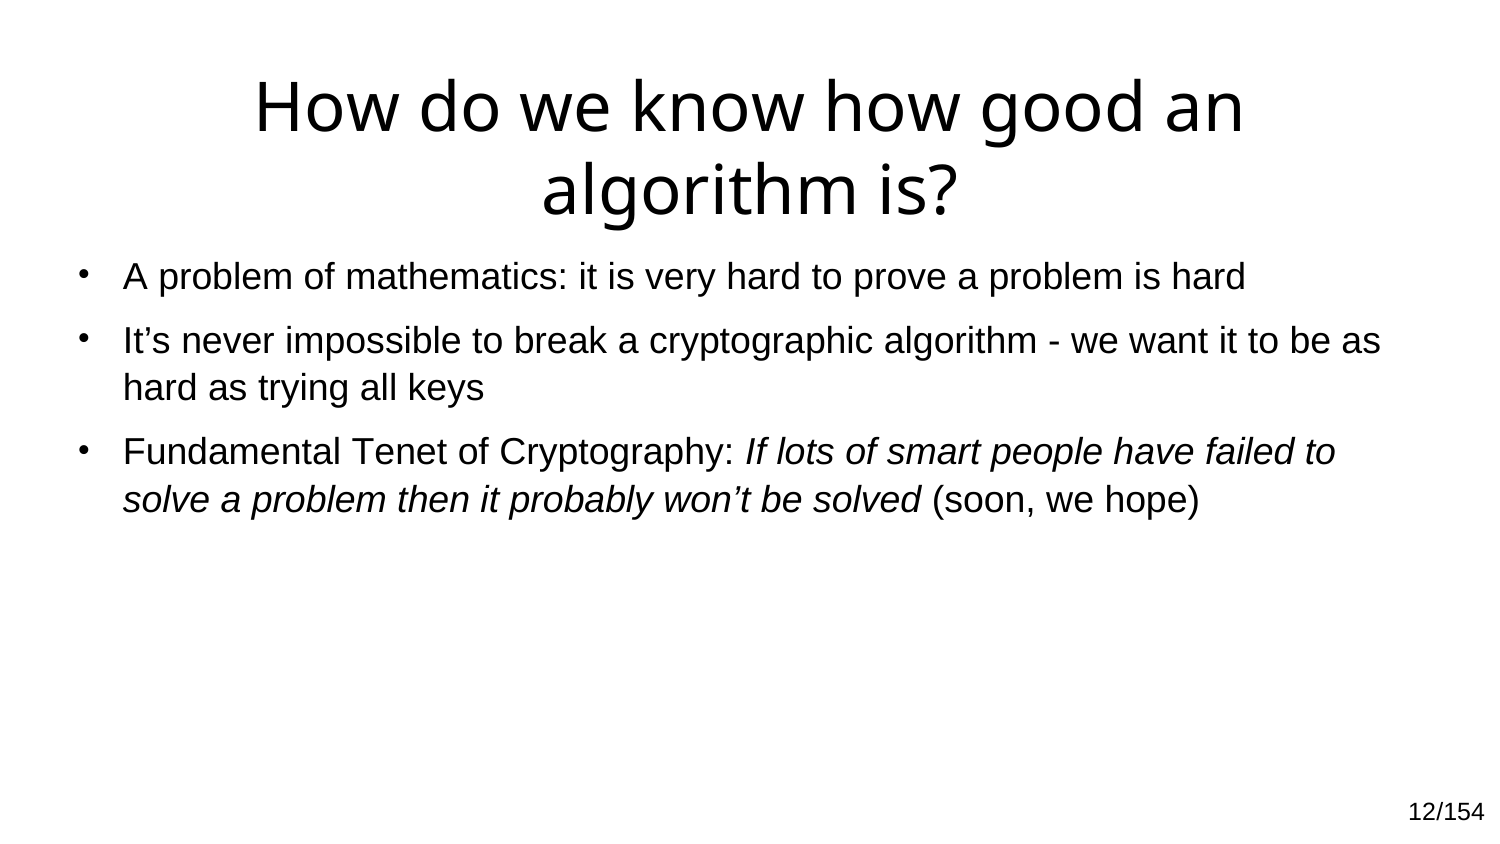

# How do we know how good an algorithm is?
A problem of mathematics: it is very hard to prove a problem is hard
It’s never impossible to break a cryptographic algorithm - we want it to be as hard as trying all keys
Fundamental Tenet of Cryptography: If lots of smart people have failed to solve a problem then it probably won’t be solved (soon, we hope)